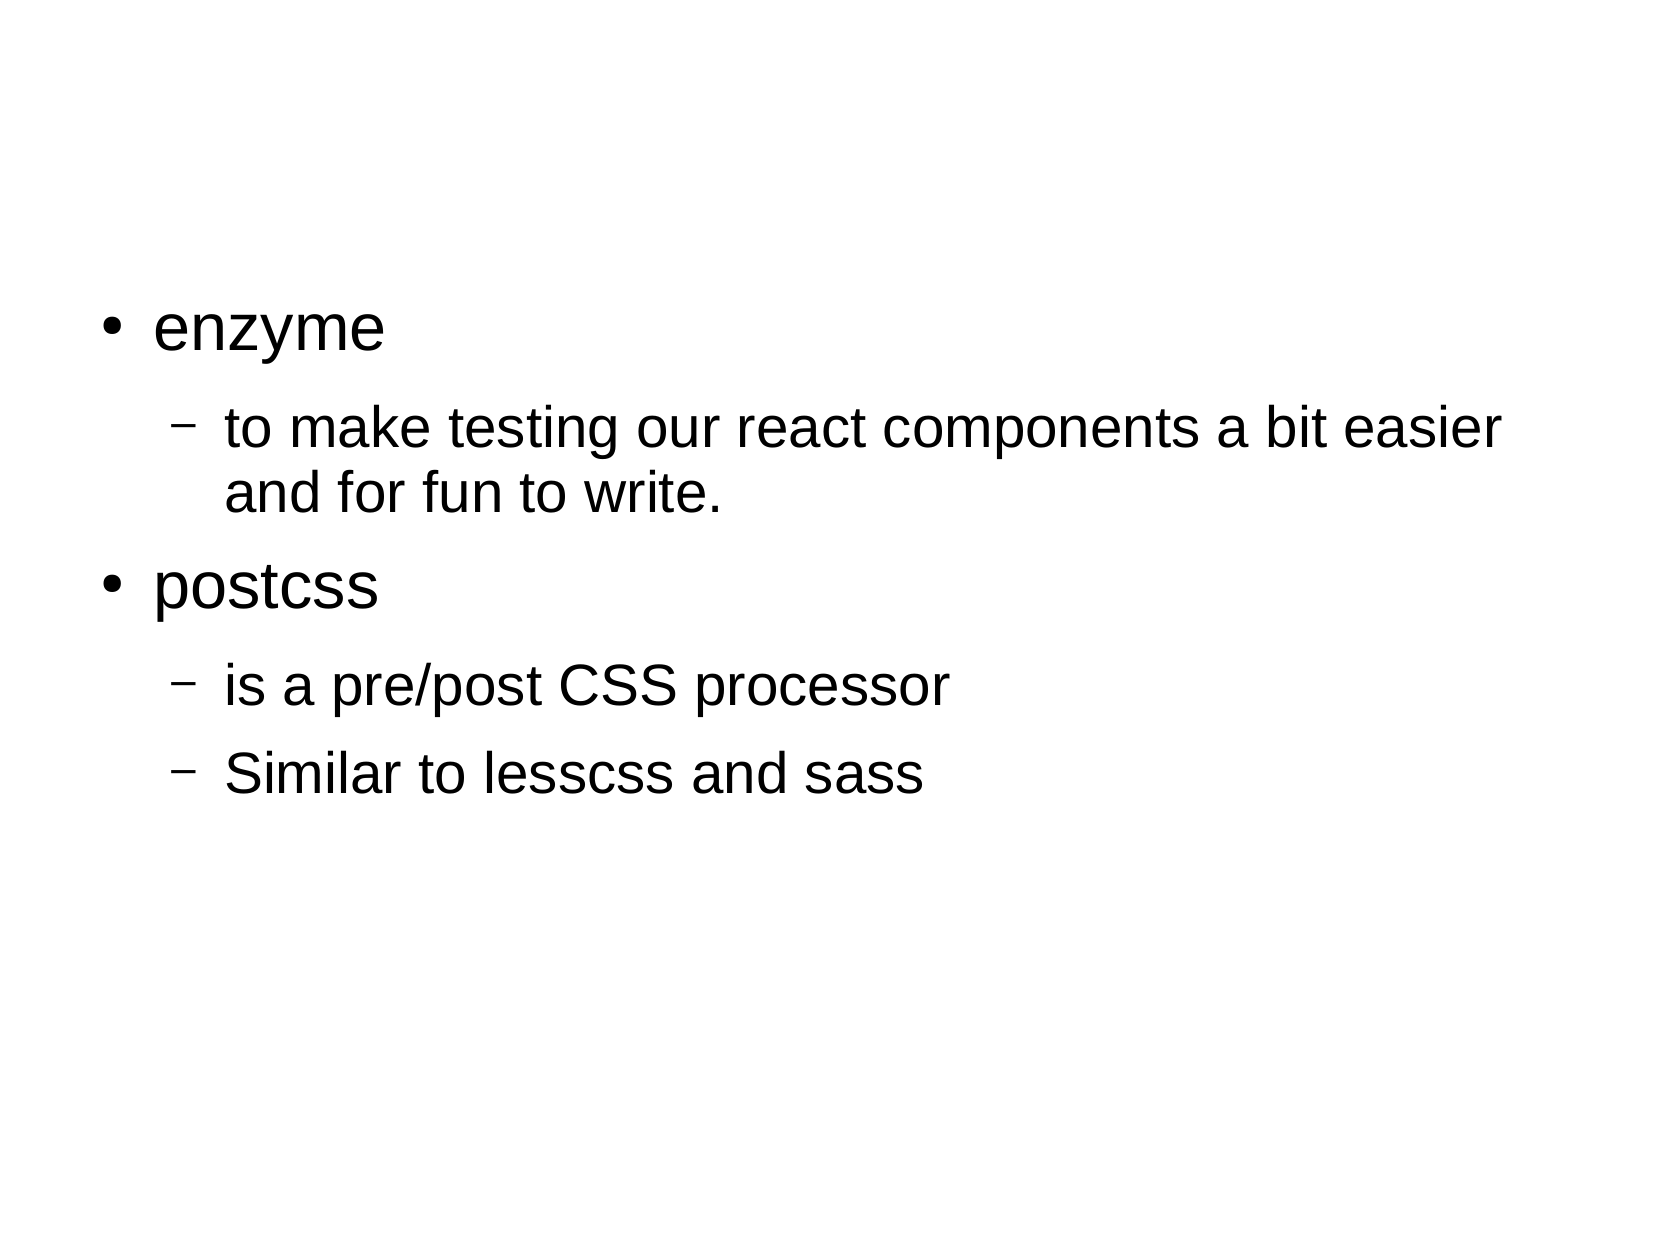

#
enzyme
to make testing our react components a bit easier and for fun to write.
postcss
is a pre/post CSS processor
Similar to lesscss and sass